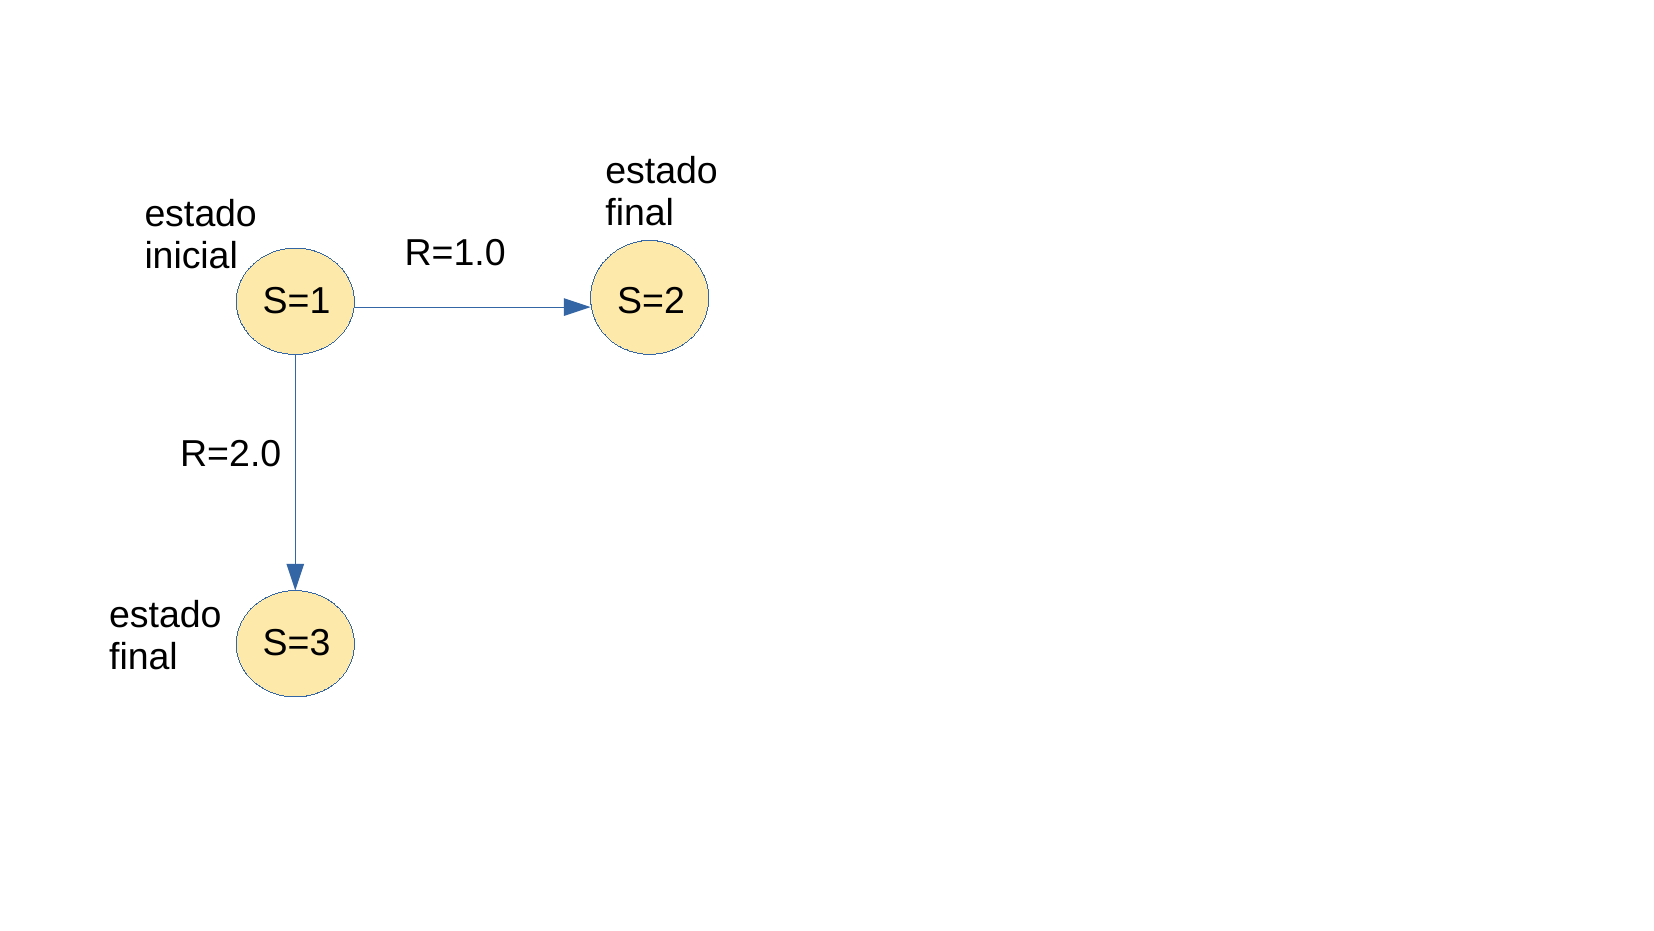

estado final
estado inicial
R=1.0
S=1
S=2
R=2.0
estado final
S=3